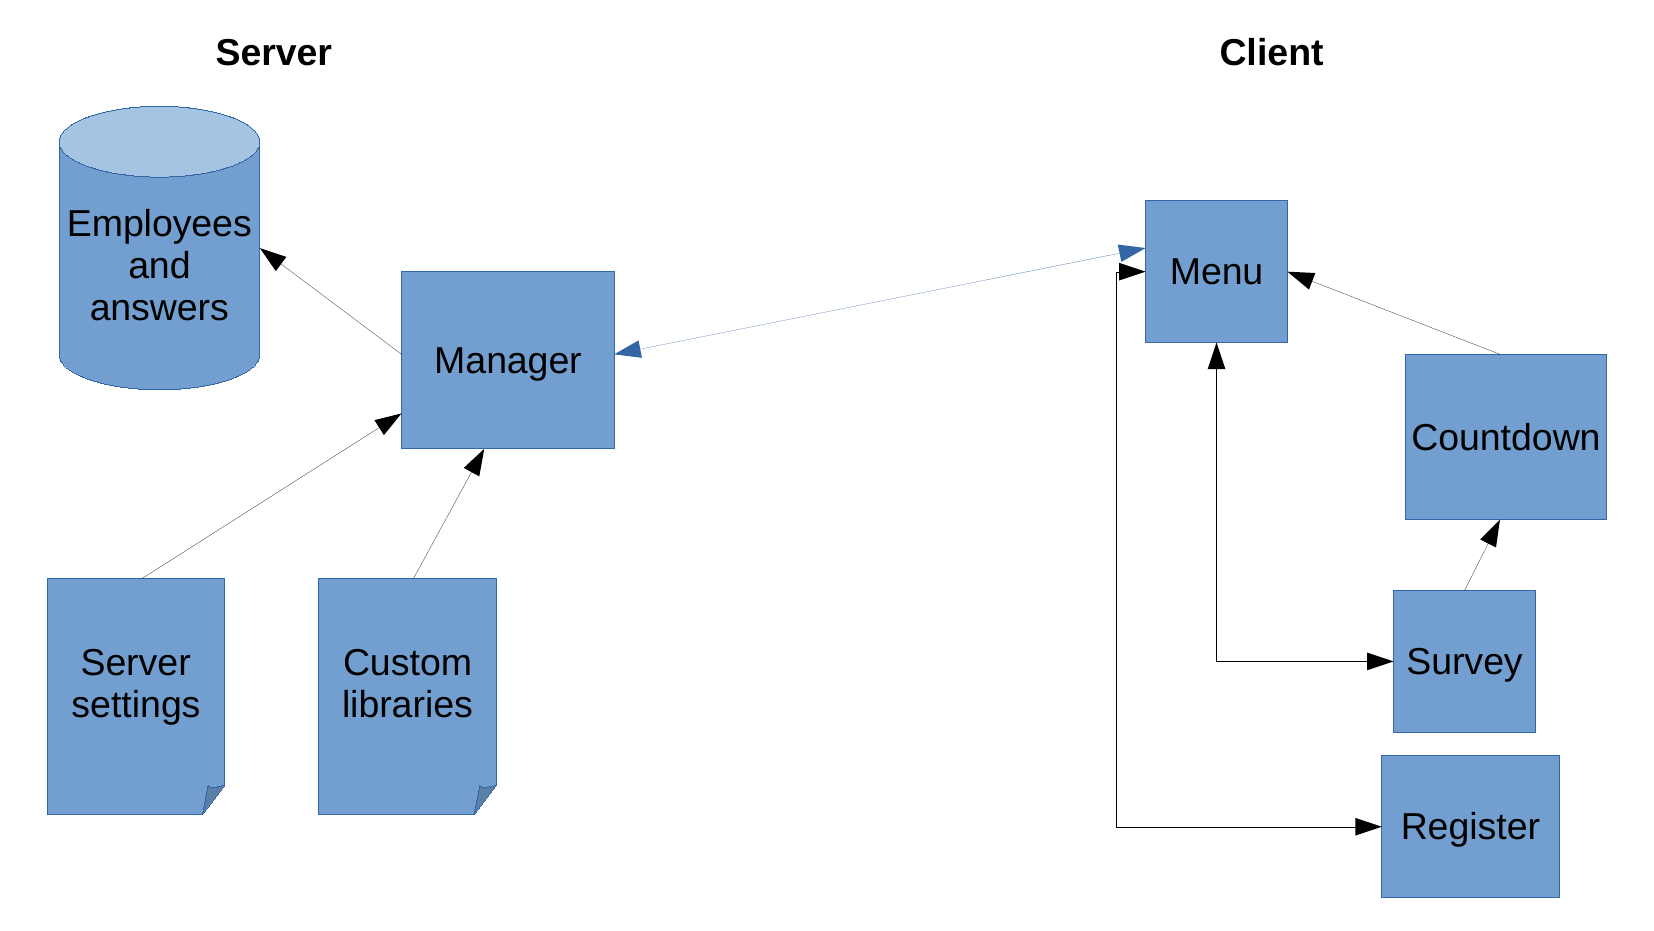

Server
Client
Employees
and
answers
Menu
Manager
Countdown
Server
settings
Custom
libraries
Survey
Register